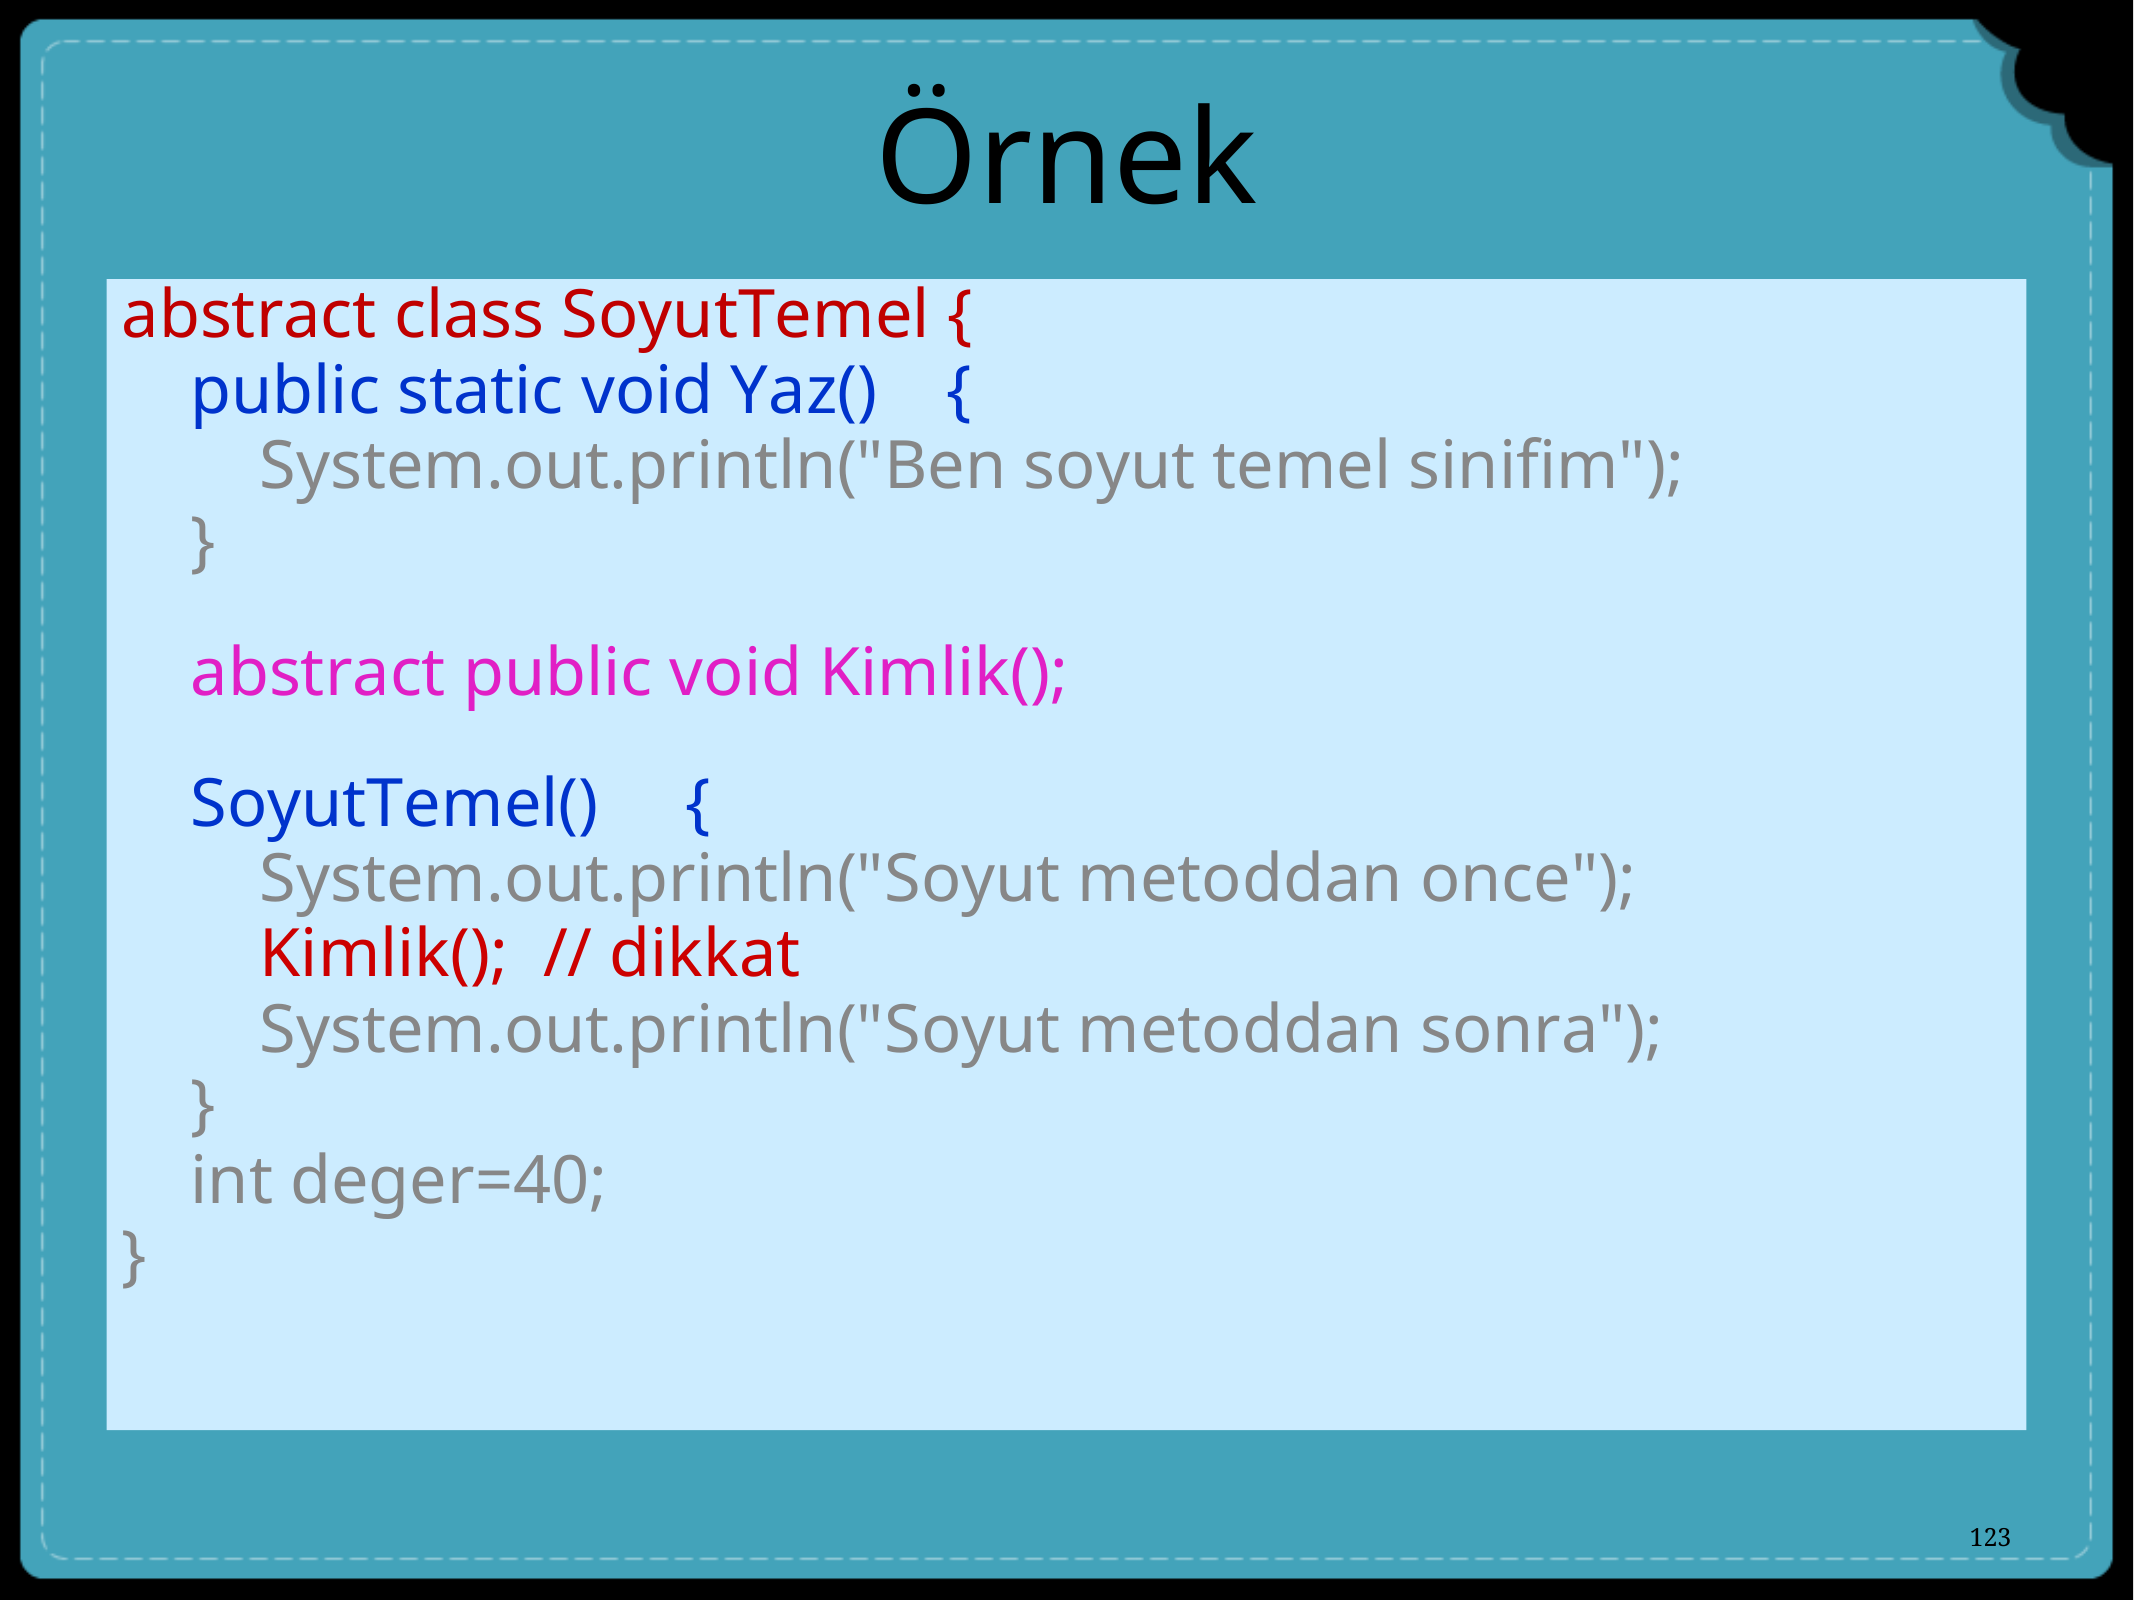

# Örnek
abstract class SoyutTemel {
 public static void Yaz() {
 System.out.println("Ben soyut temel sinifim");
 }
 abstract public void Kimlik();
 SoyutTemel() {
 System.out.println("Soyut metoddan once");
 Kimlik(); // dikkat
 System.out.println("Soyut metoddan sonra");
 }
 int deger=40;
}